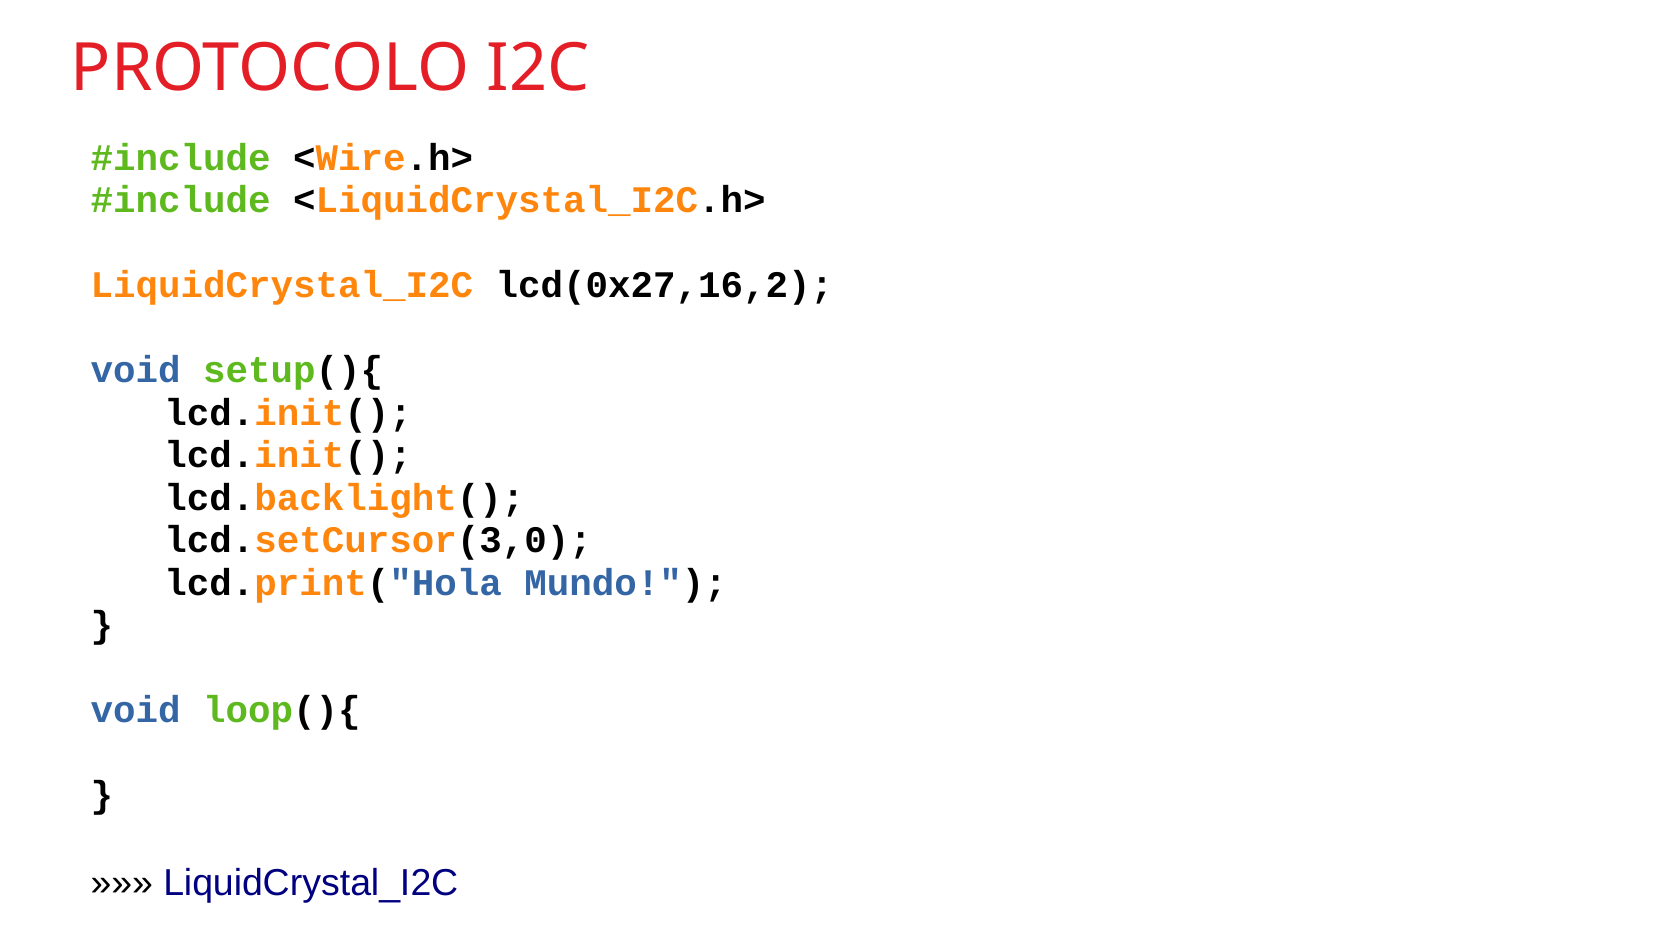

# PROTOCOLO I2C
#include <Wire.h>
#include <LiquidCrystal_I2C.h>
LiquidCrystal_I2C lcd(0x27,16,2);
void setup(){
	lcd.init();
	lcd.init();
	lcd.backlight();
	lcd.setCursor(3,0);
	lcd.print("Hola Mundo!");
}
void loop(){
}
»»» LiquidCrystal_I2C